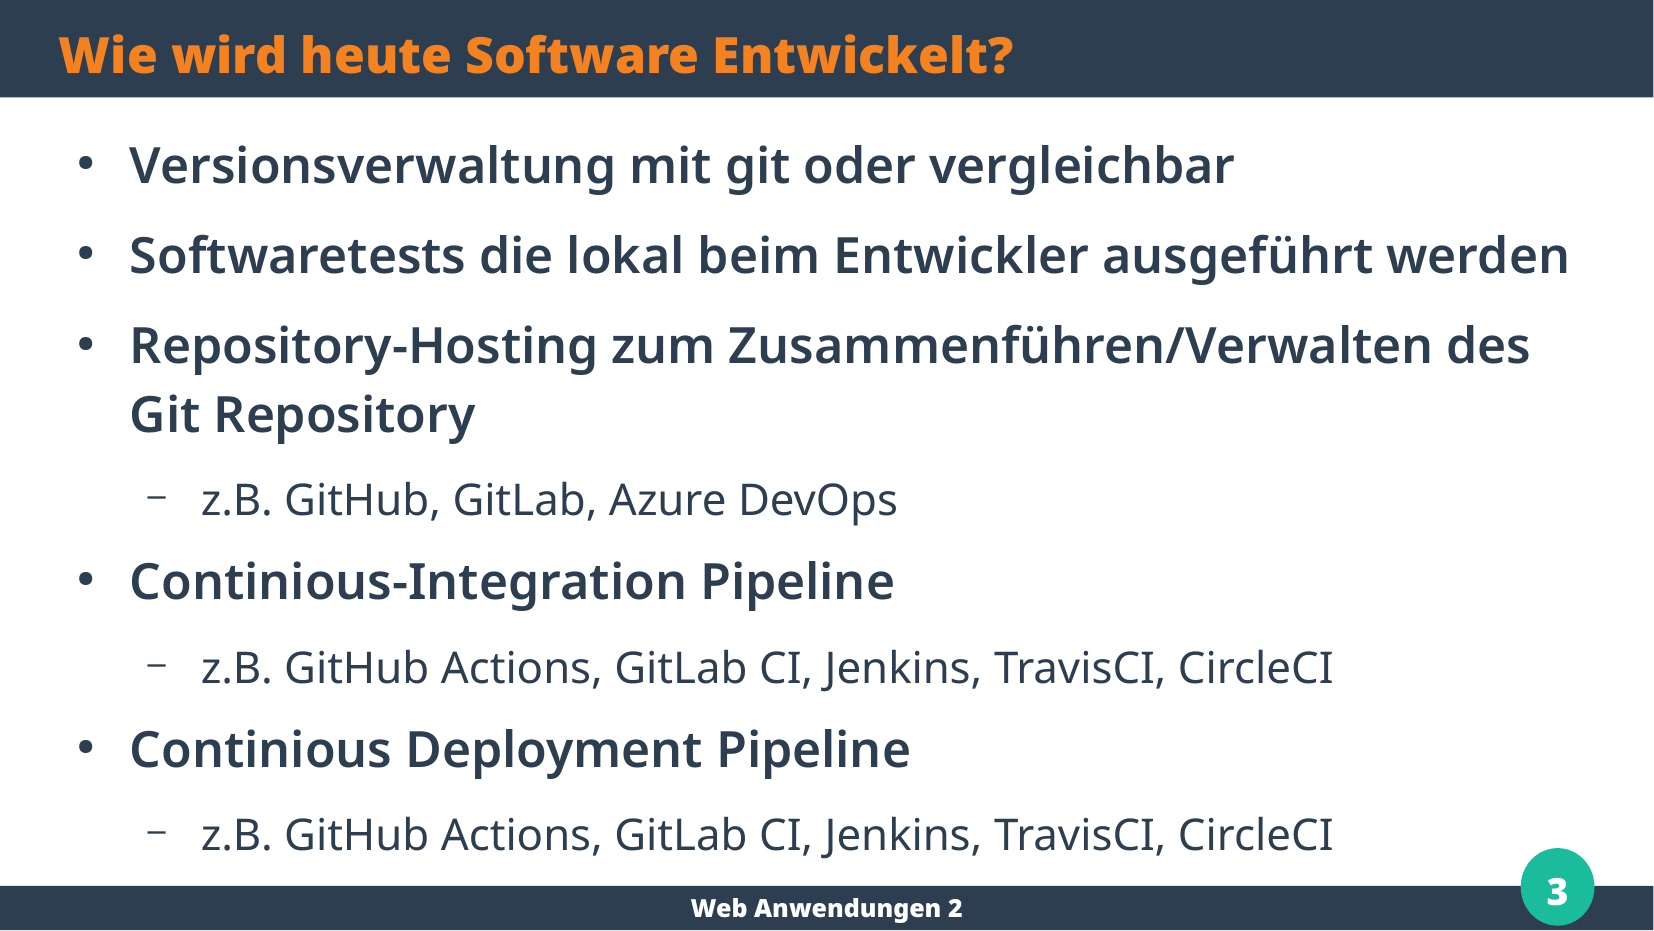

# Wie wird heute Software Entwickelt?
Versionsverwaltung mit git oder vergleichbar
Softwaretests die lokal beim Entwickler ausgeführt werden
Repository-Hosting zum Zusammenführen/Verwalten des Git Repository
z.B. GitHub, GitLab, Azure DevOps
Continious-Integration Pipeline
z.B. GitHub Actions, GitLab CI, Jenkins, TravisCI, CircleCI
Continious Deployment Pipeline
z.B. GitHub Actions, GitLab CI, Jenkins, TravisCI, CircleCI
3